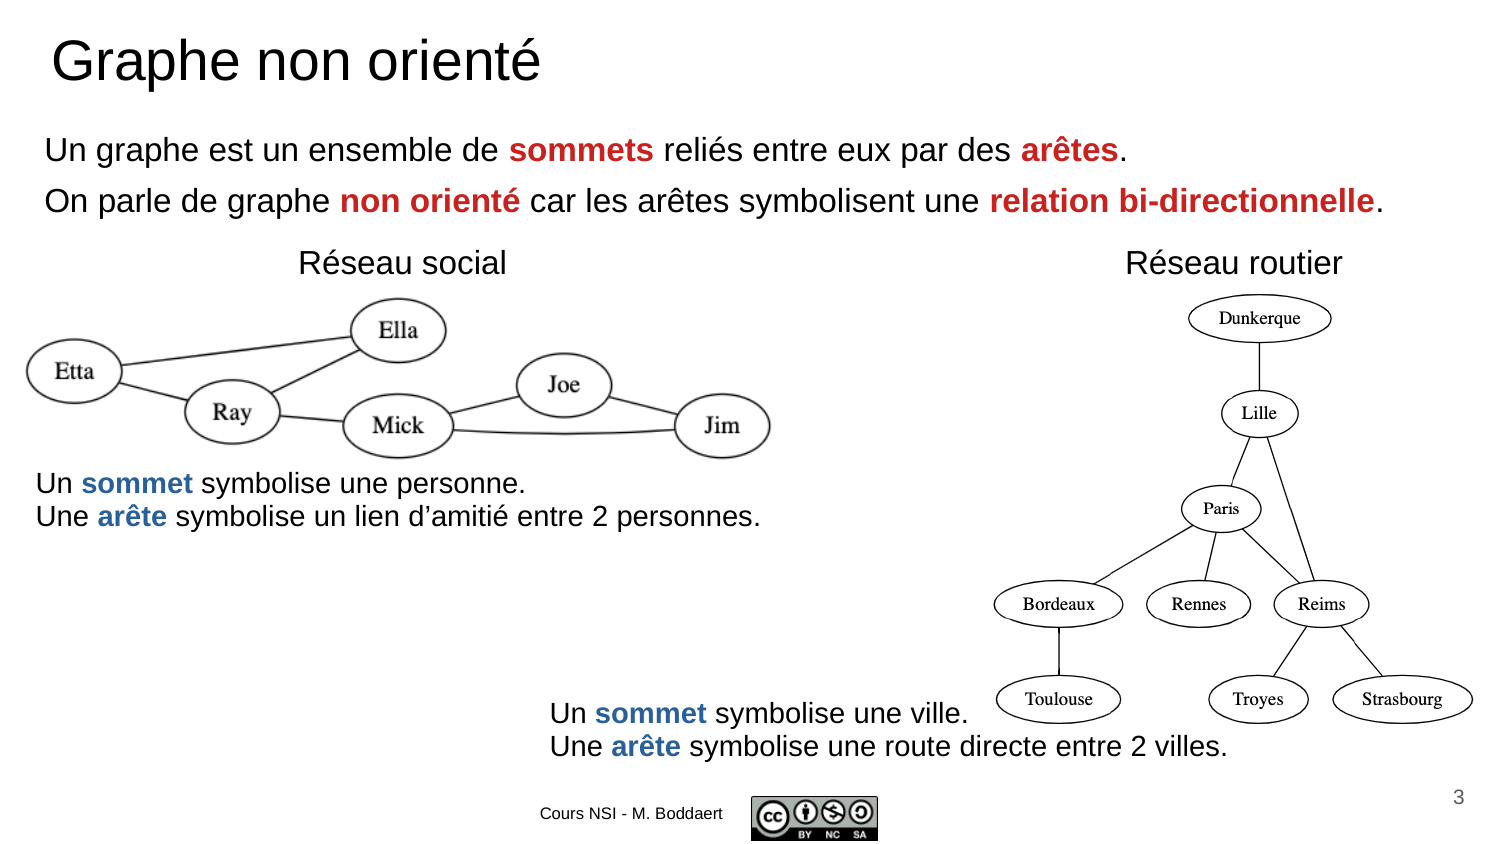

# Graphe non orienté
Un graphe est un ensemble de sommets reliés entre eux par des arêtes.
On parle de graphe non orienté car les arêtes symbolisent une relation bi-directionnelle.
Réseau social
Réseau routier
Un sommet symbolise une personne.
Une arête symbolise un lien d’amitié entre 2 personnes.
Un sommet symbolise une ville.
Une arête symbolise une route directe entre 2 villes.